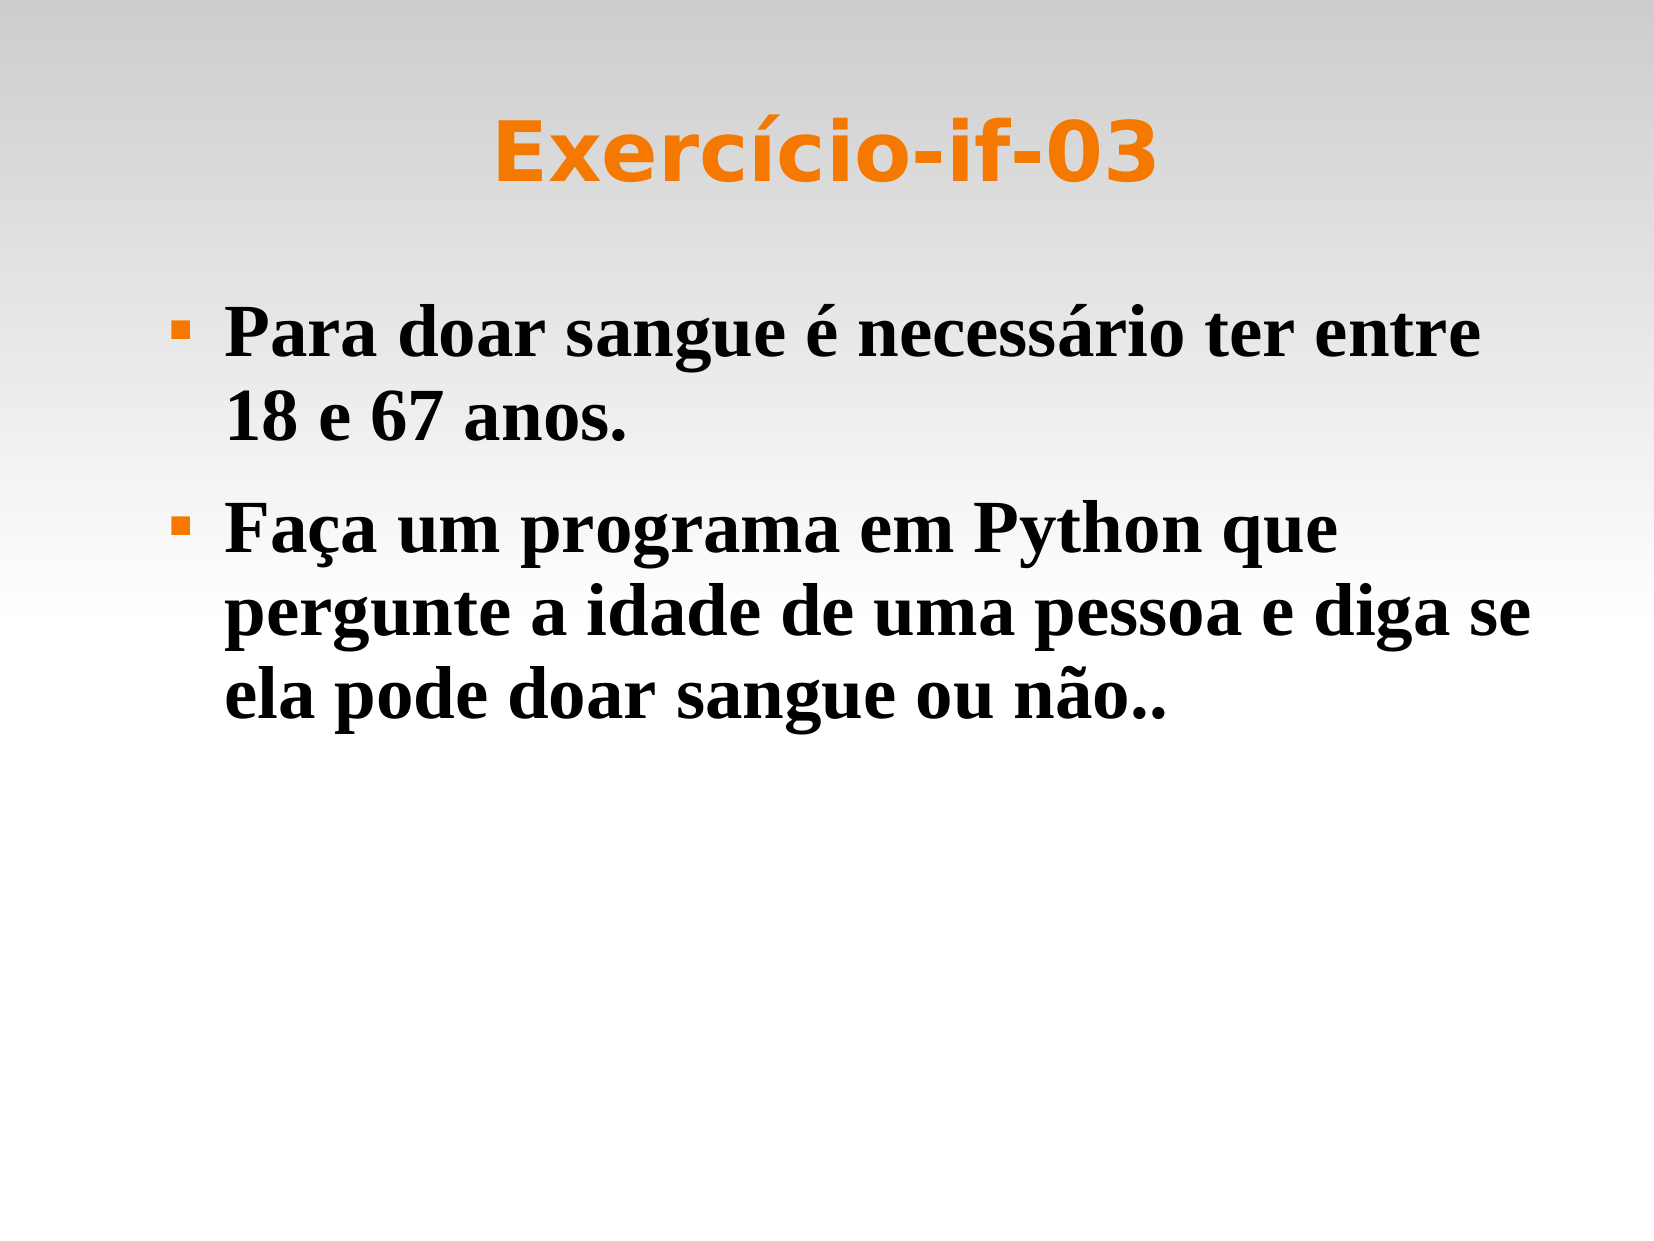

# Exercício-if-03
Para doar sangue é necessário ter entre 18 e 67 anos.
Faça um programa em Python que pergunte a idade de uma pessoa e diga se ela pode doar sangue ou não..